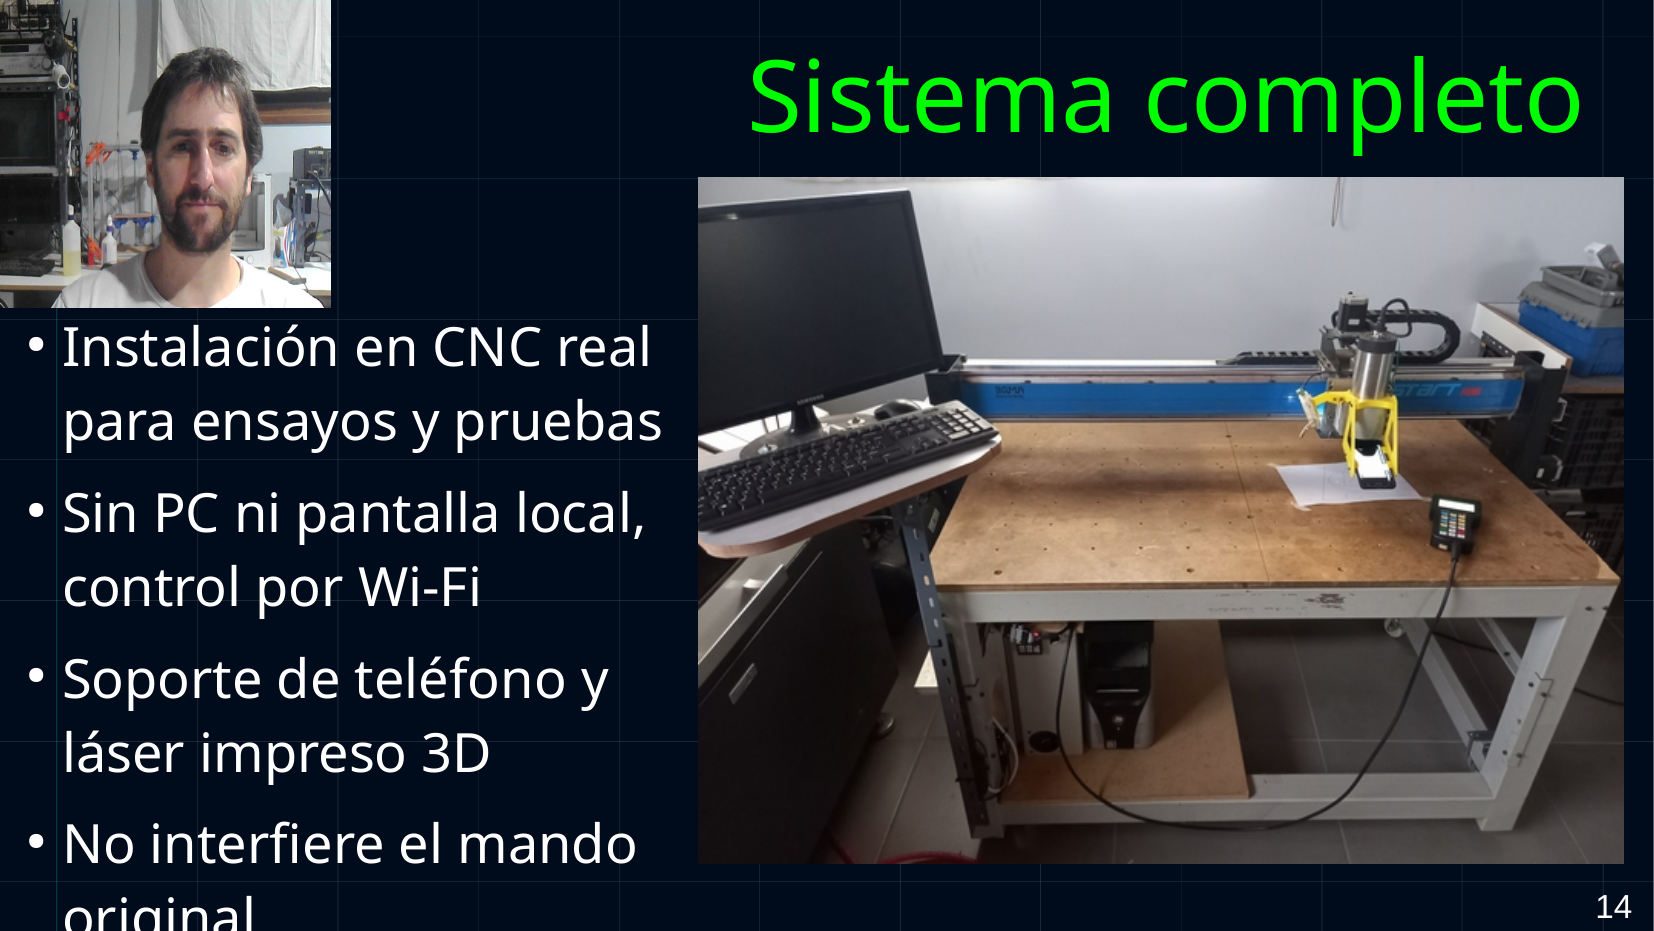

Sistema completo
Instalación en CNC real para ensayos y pruebas
Sin PC ni pantalla local, control por Wi-Fi
Soporte de teléfono y láser impreso 3D
No interfiere el mando original